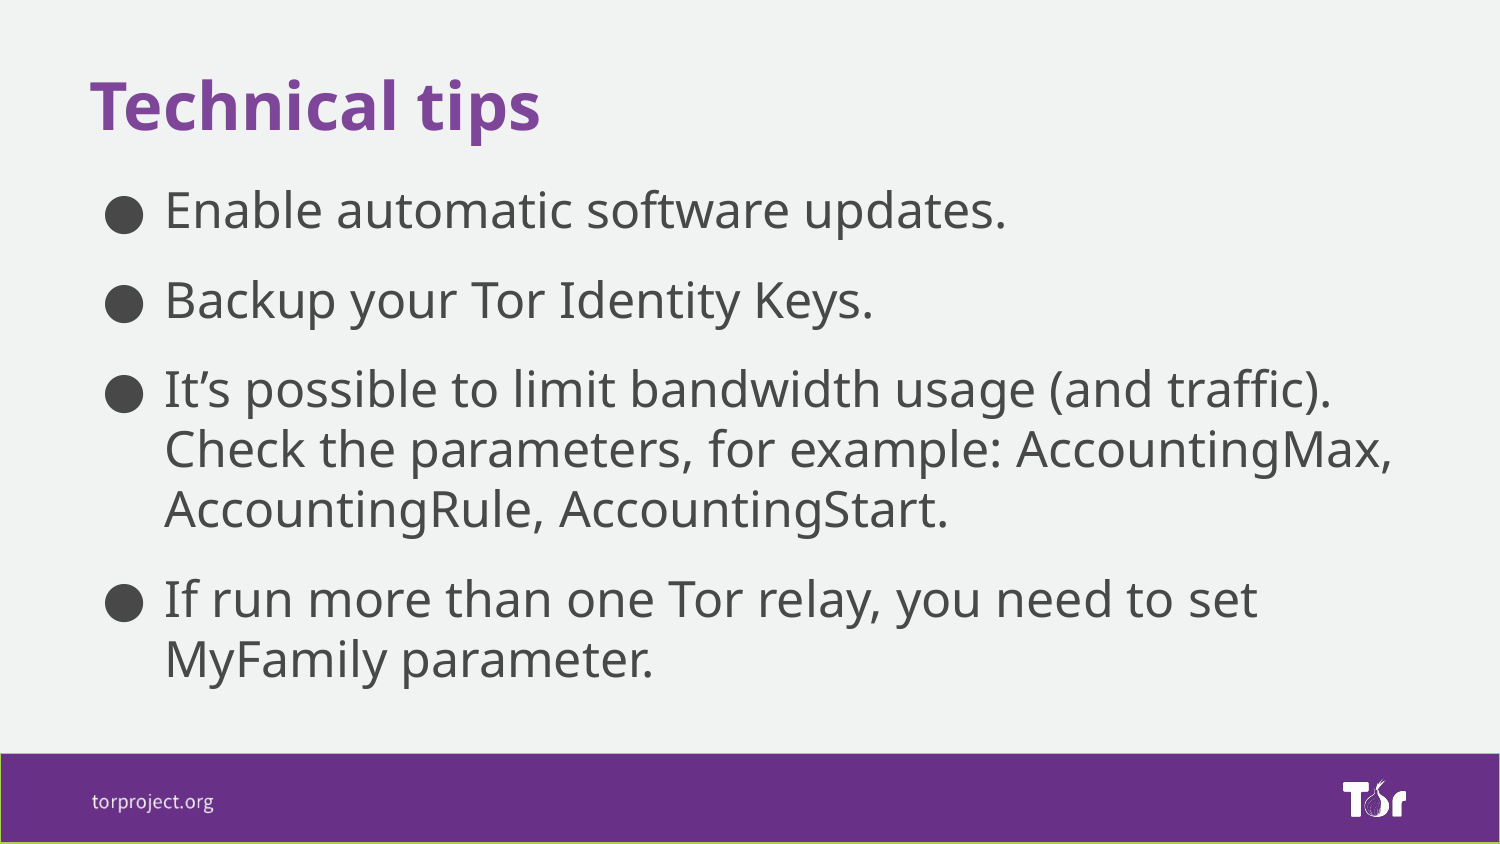

Technical tips
Enable automatic software updates.
Backup your Tor Identity Keys.
It’s possible to limit bandwidth usage (and traffic). Check the parameters, for example: AccountingMax, AccountingRule, AccountingStart.
If run more than one Tor relay, you need to set MyFamily parameter.